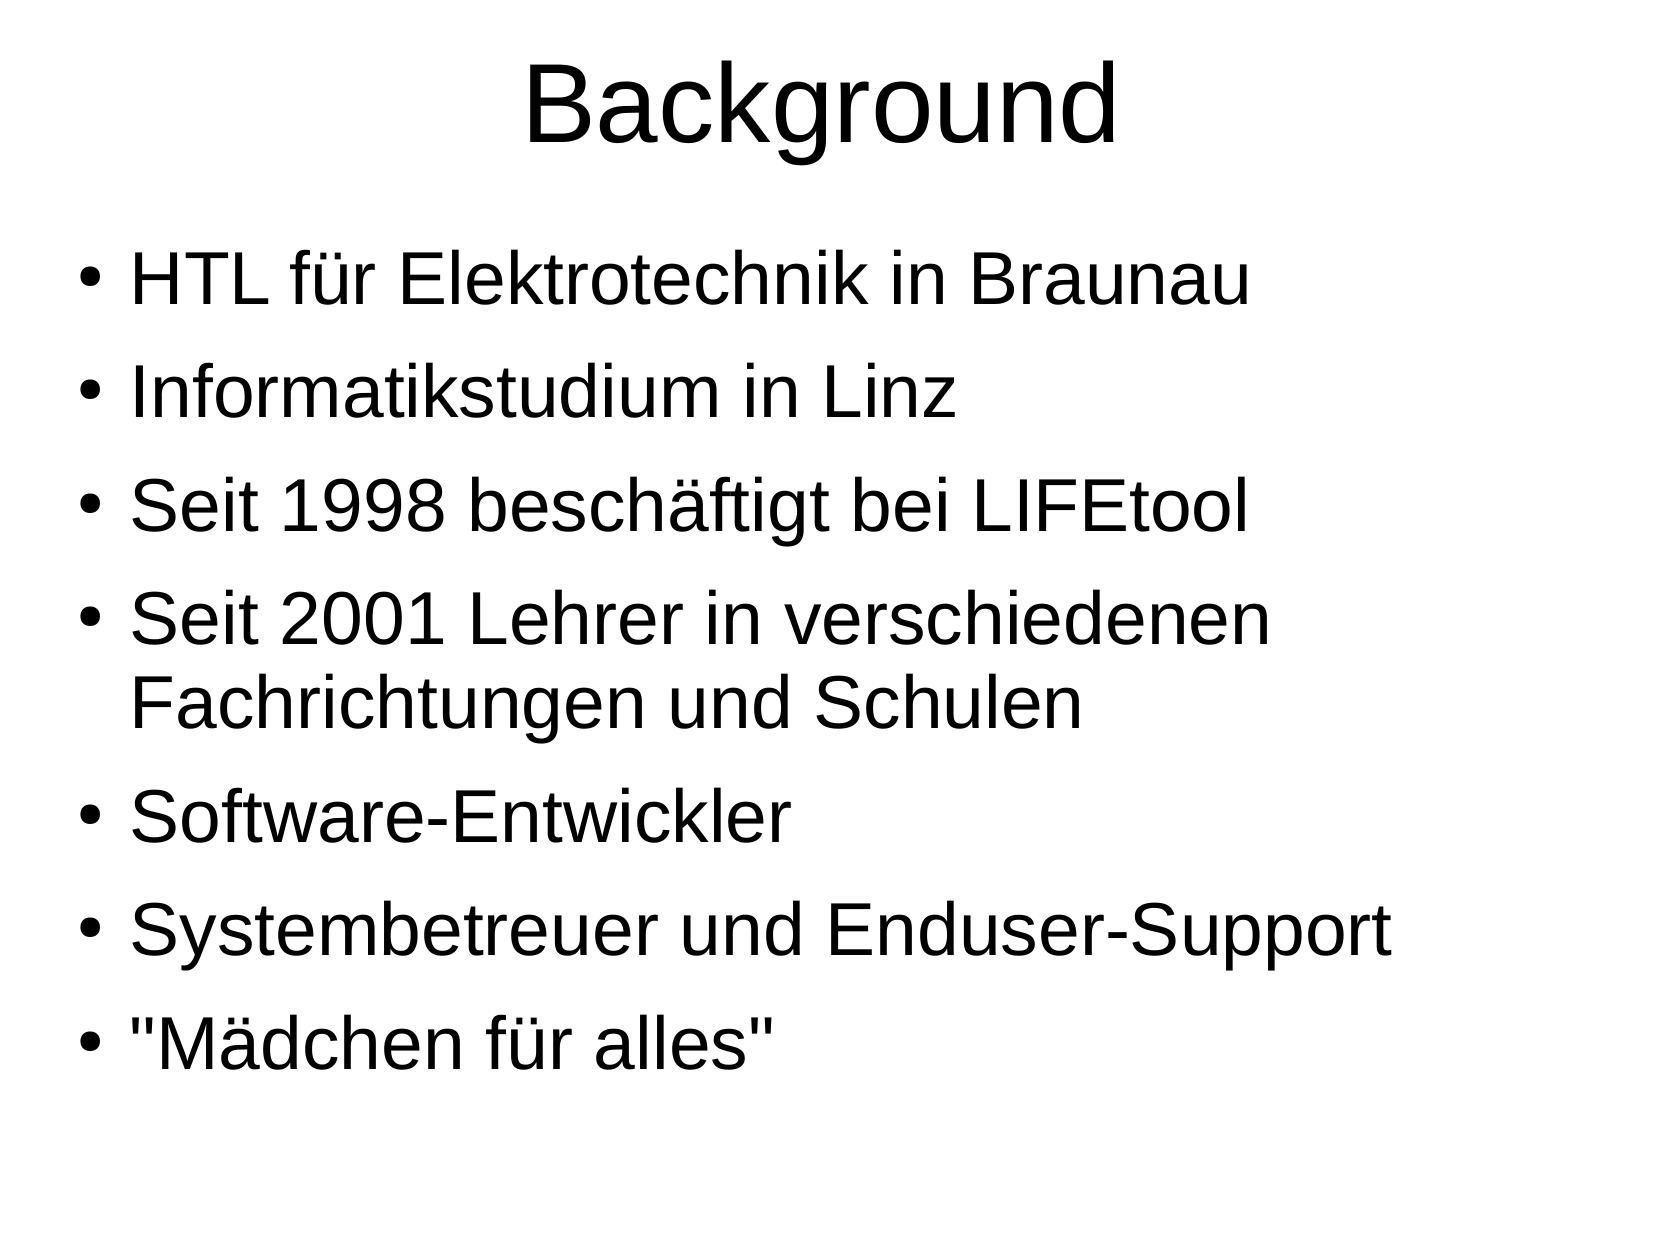

Background
# HTL für Elektrotechnik in Braunau
Informatikstudium in Linz
Seit 1998 beschäftigt bei LIFEtool
Seit 2001 Lehrer in verschiedenen Fachrichtungen und Schulen
Software-Entwickler
Systembetreuer und Enduser-Support
"Mädchen für alles"